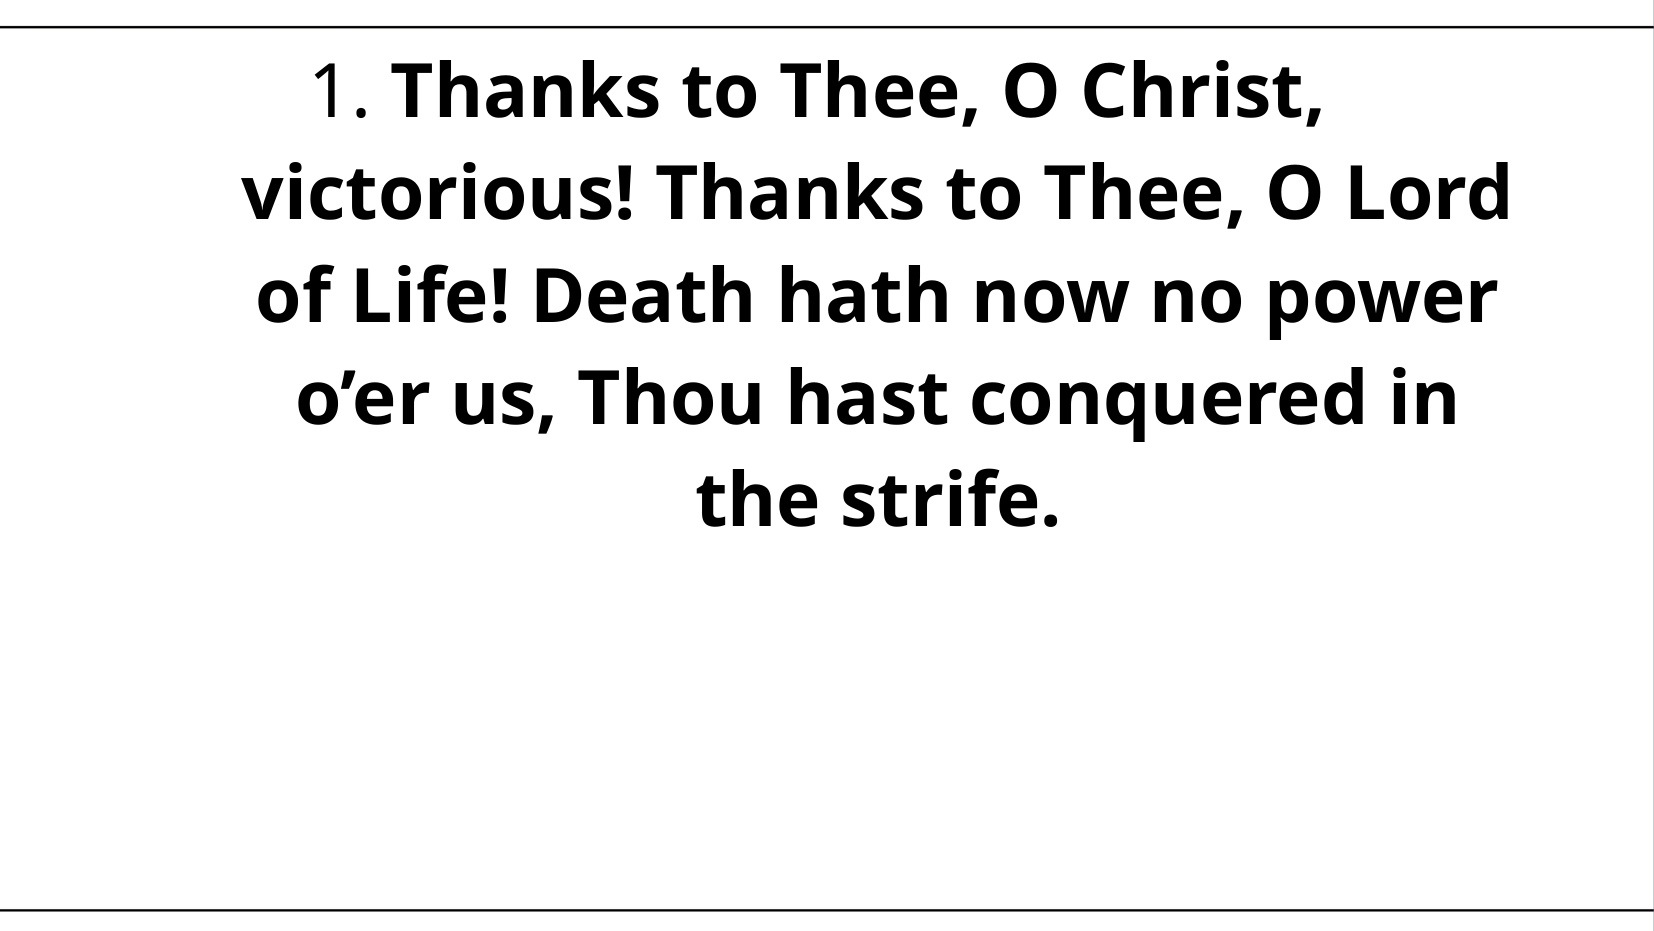

1. Thanks to Thee, O Christ, victorious! Thanks to Thee, O Lord of Life! Death hath now no power o’er us, Thou hast conquered in the strife.